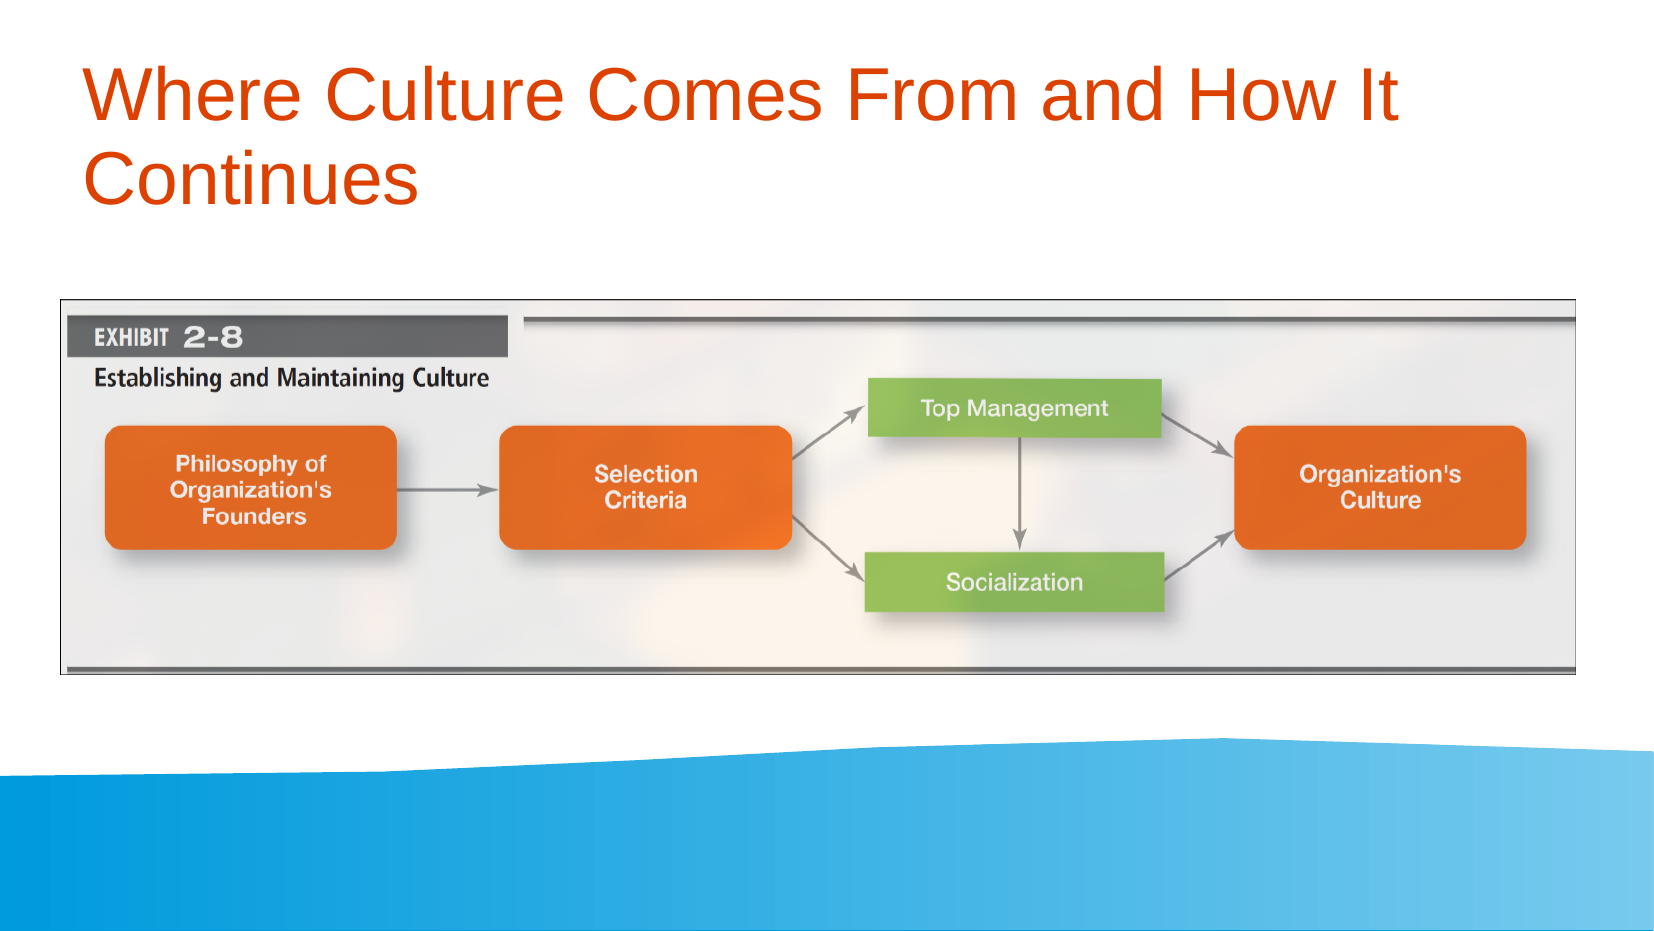

# Where Culture Comes From and How It Continues